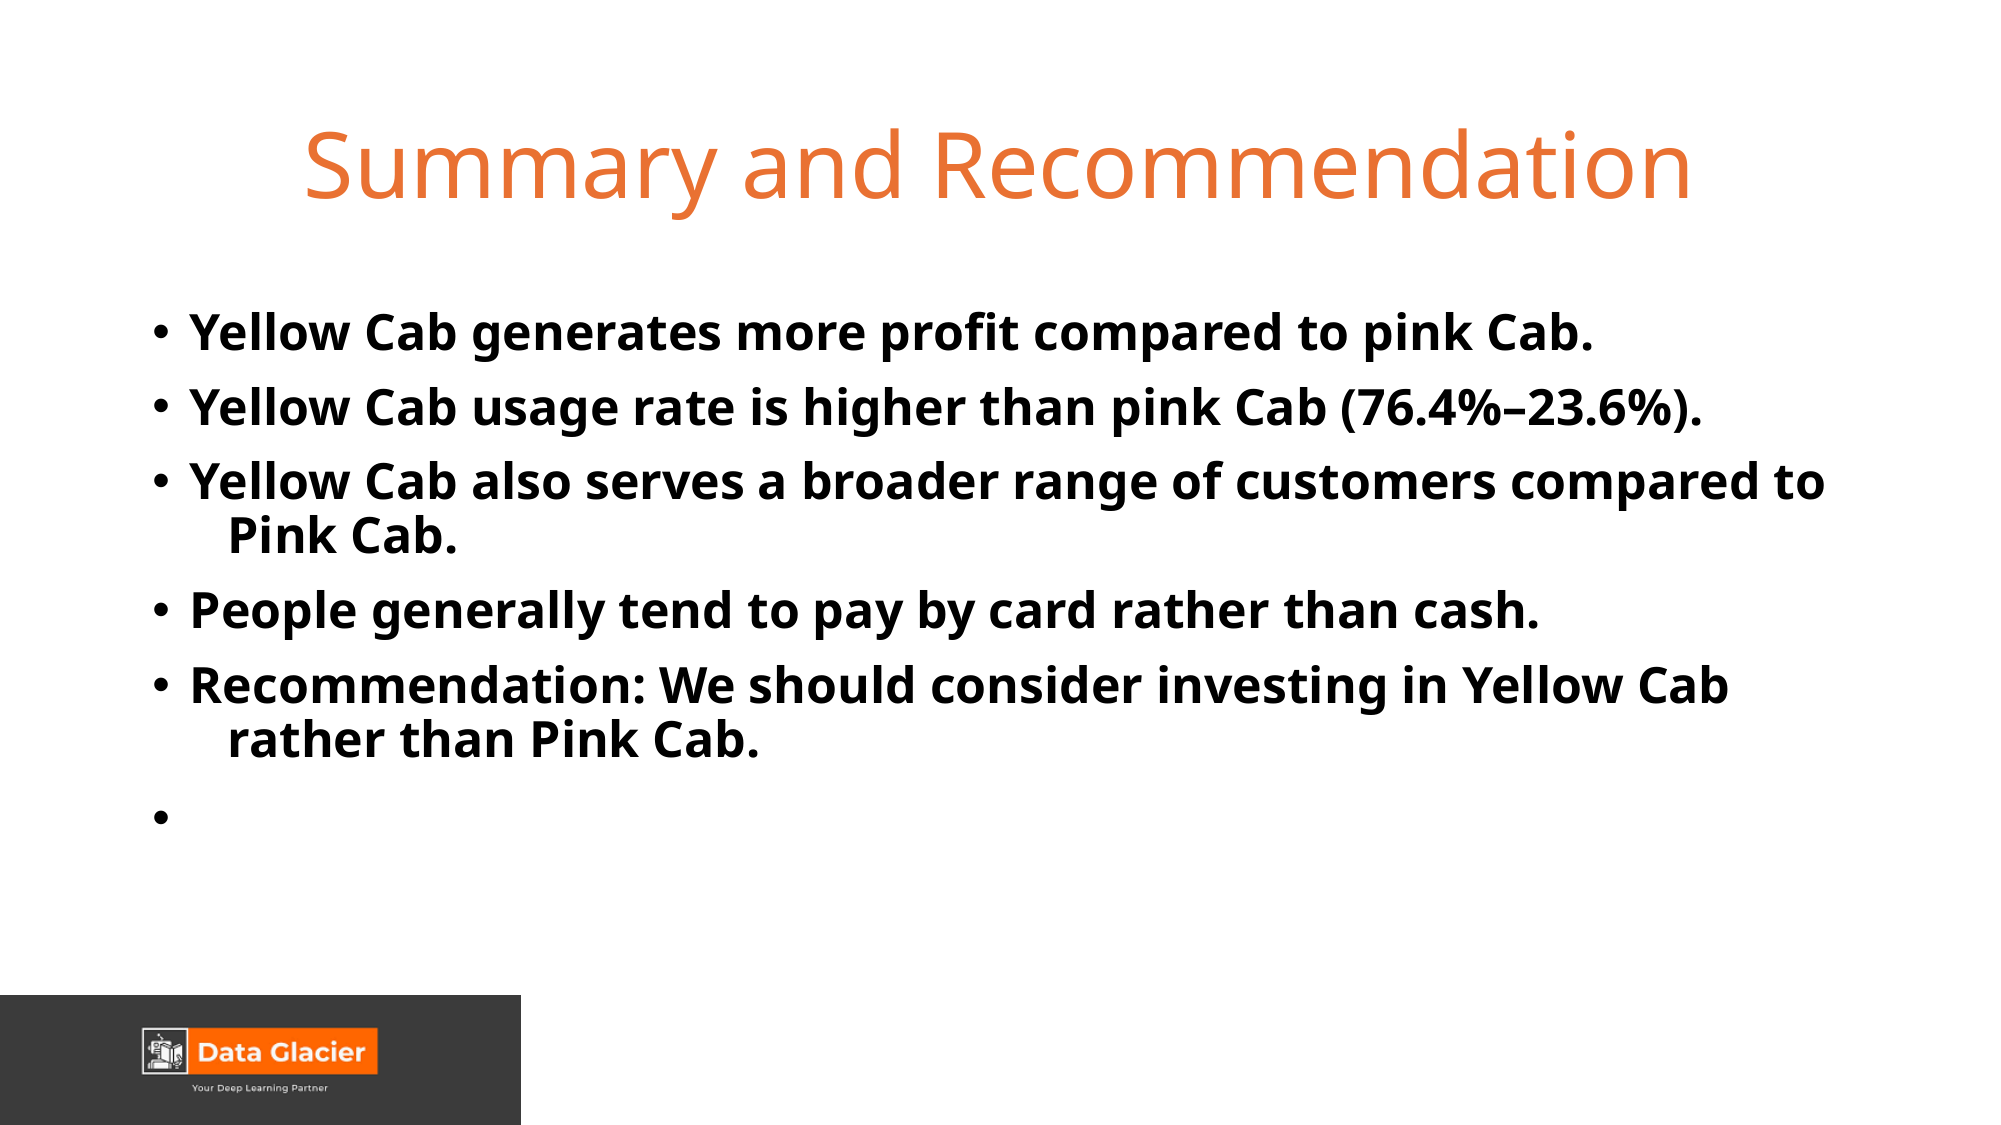

# Summary and Recommendation
Yellow Cab generates more profit compared to pink Cab.
Yellow Cab usage rate is higher than pink Cab (76.4%–23.6%).
Yellow Cab also serves a broader range of customers compared to Pink Cab.
People generally tend to pay by card rather than cash.
Recommendation: We should consider investing in Yellow Cab rather than Pink Cab.